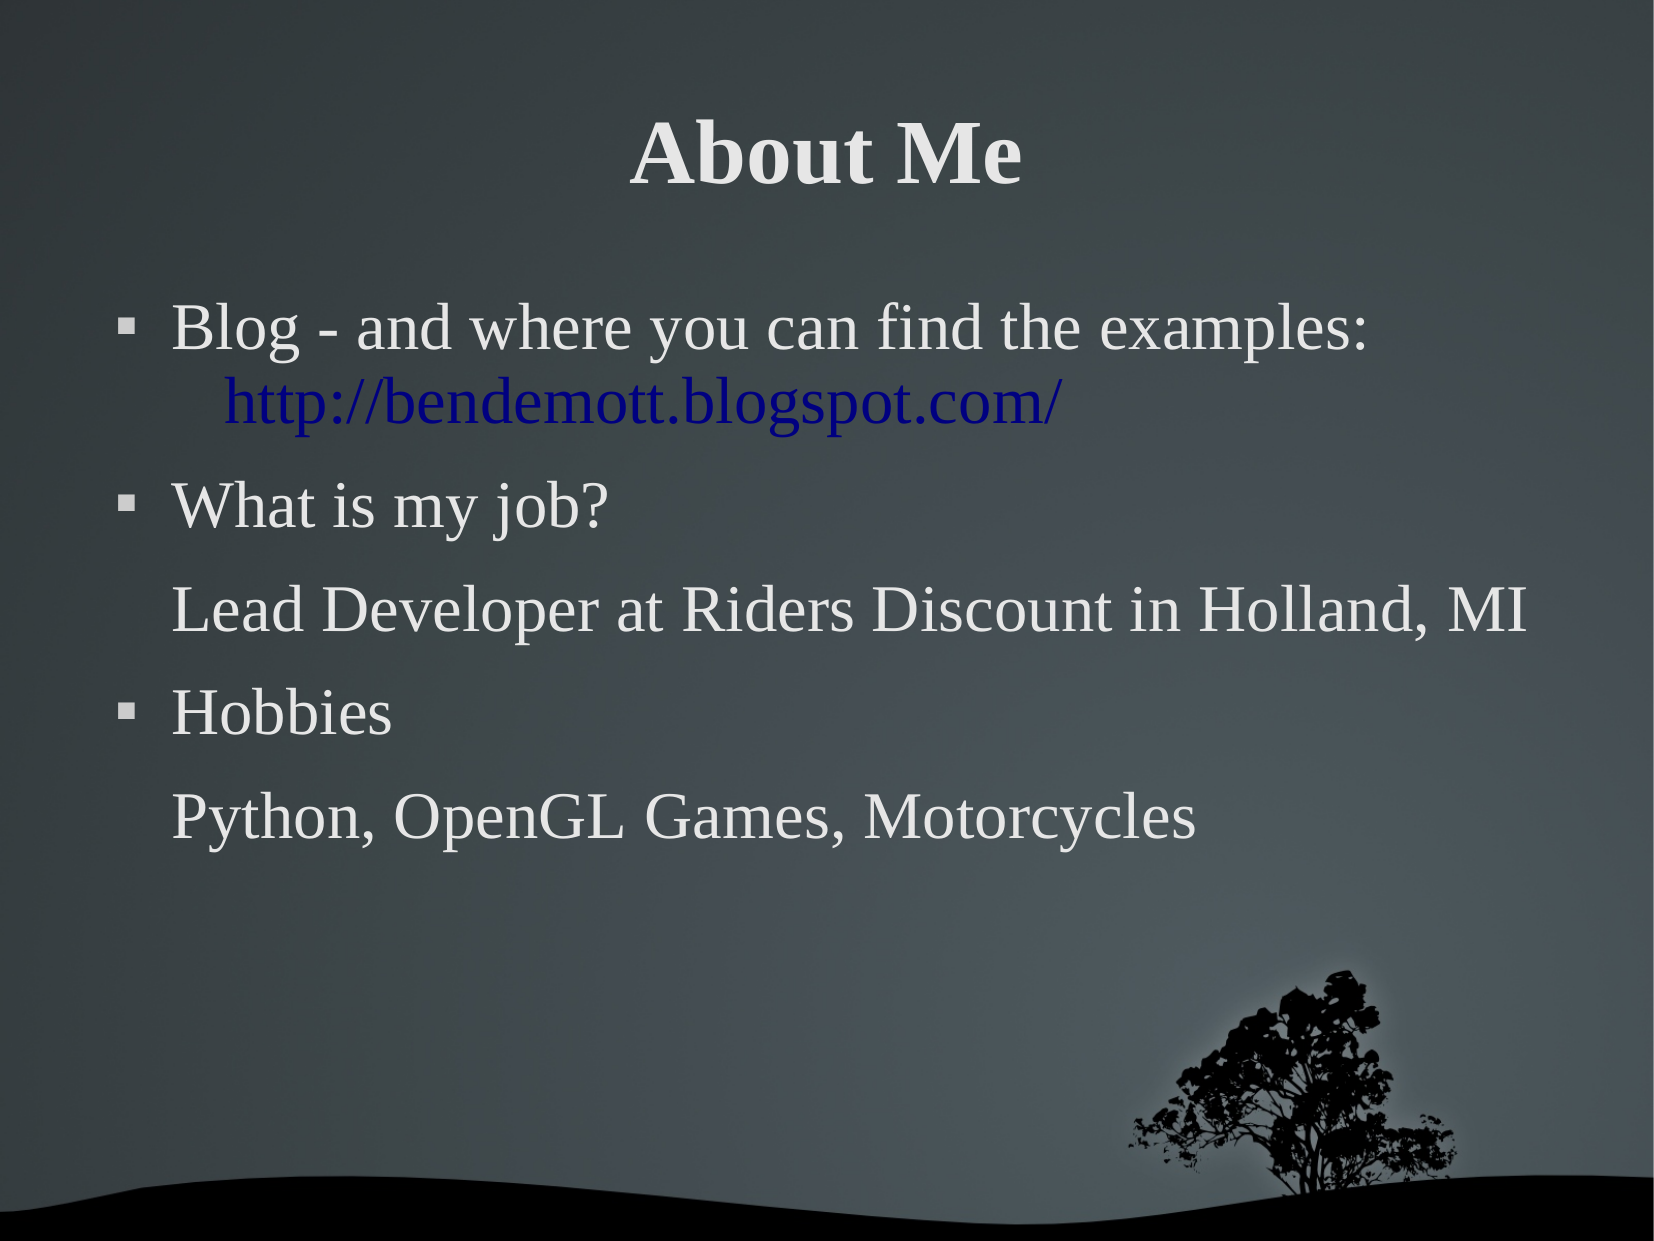

# About Me
Blog - and where you can find the examples:http://bendemott.blogspot.com/
What is my job?
Lead Developer at Riders Discount in Holland, MI
Hobbies
Python, OpenGL Games, Motorcycles